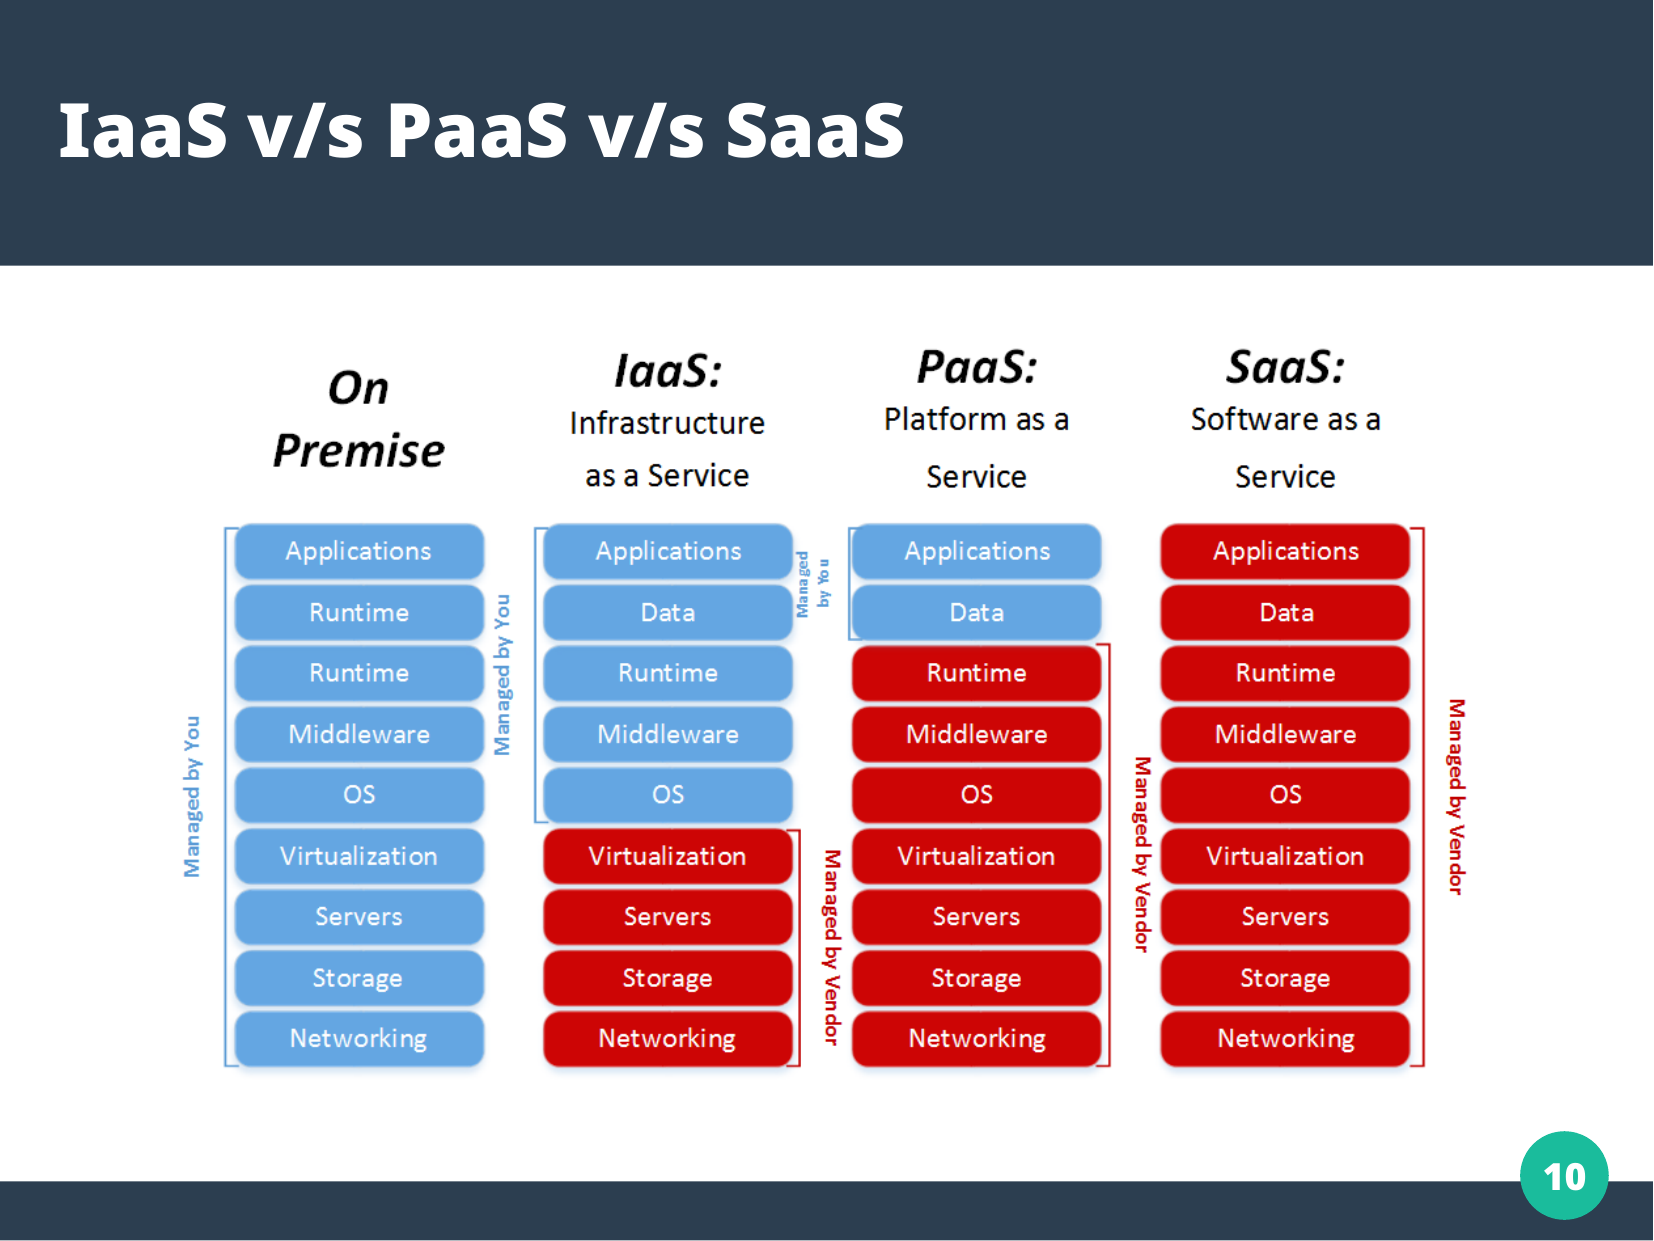

# IaaS v/s PaaS v/s SaaS
10